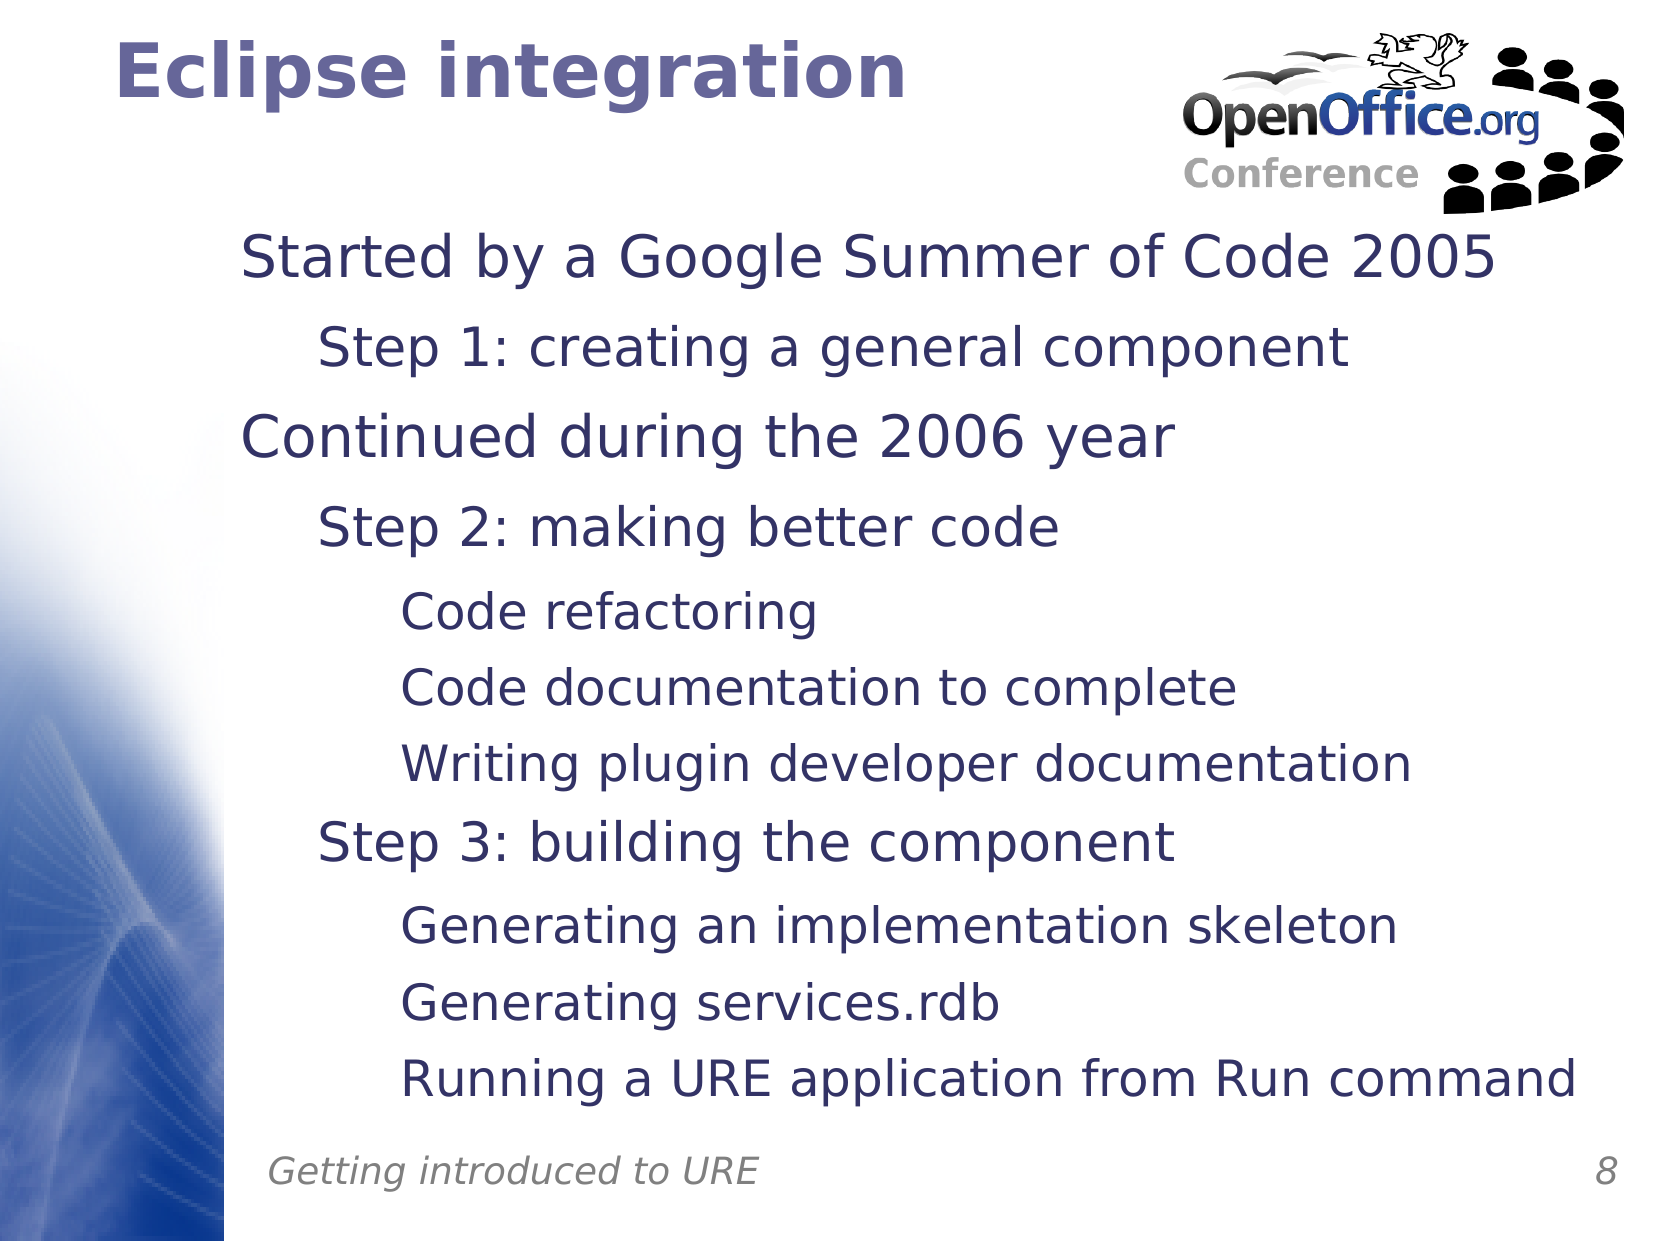

# Eclipse integration
Started by a Google Summer of Code 2005
Step 1: creating a general component
Continued during the 2006 year
Step 2: making better code
Code refactoring
Code documentation to complete
Writing plugin developer documentation
Step 3: building the component
Generating an implementation skeleton
Generating services.rdb
Running a URE application from Run command